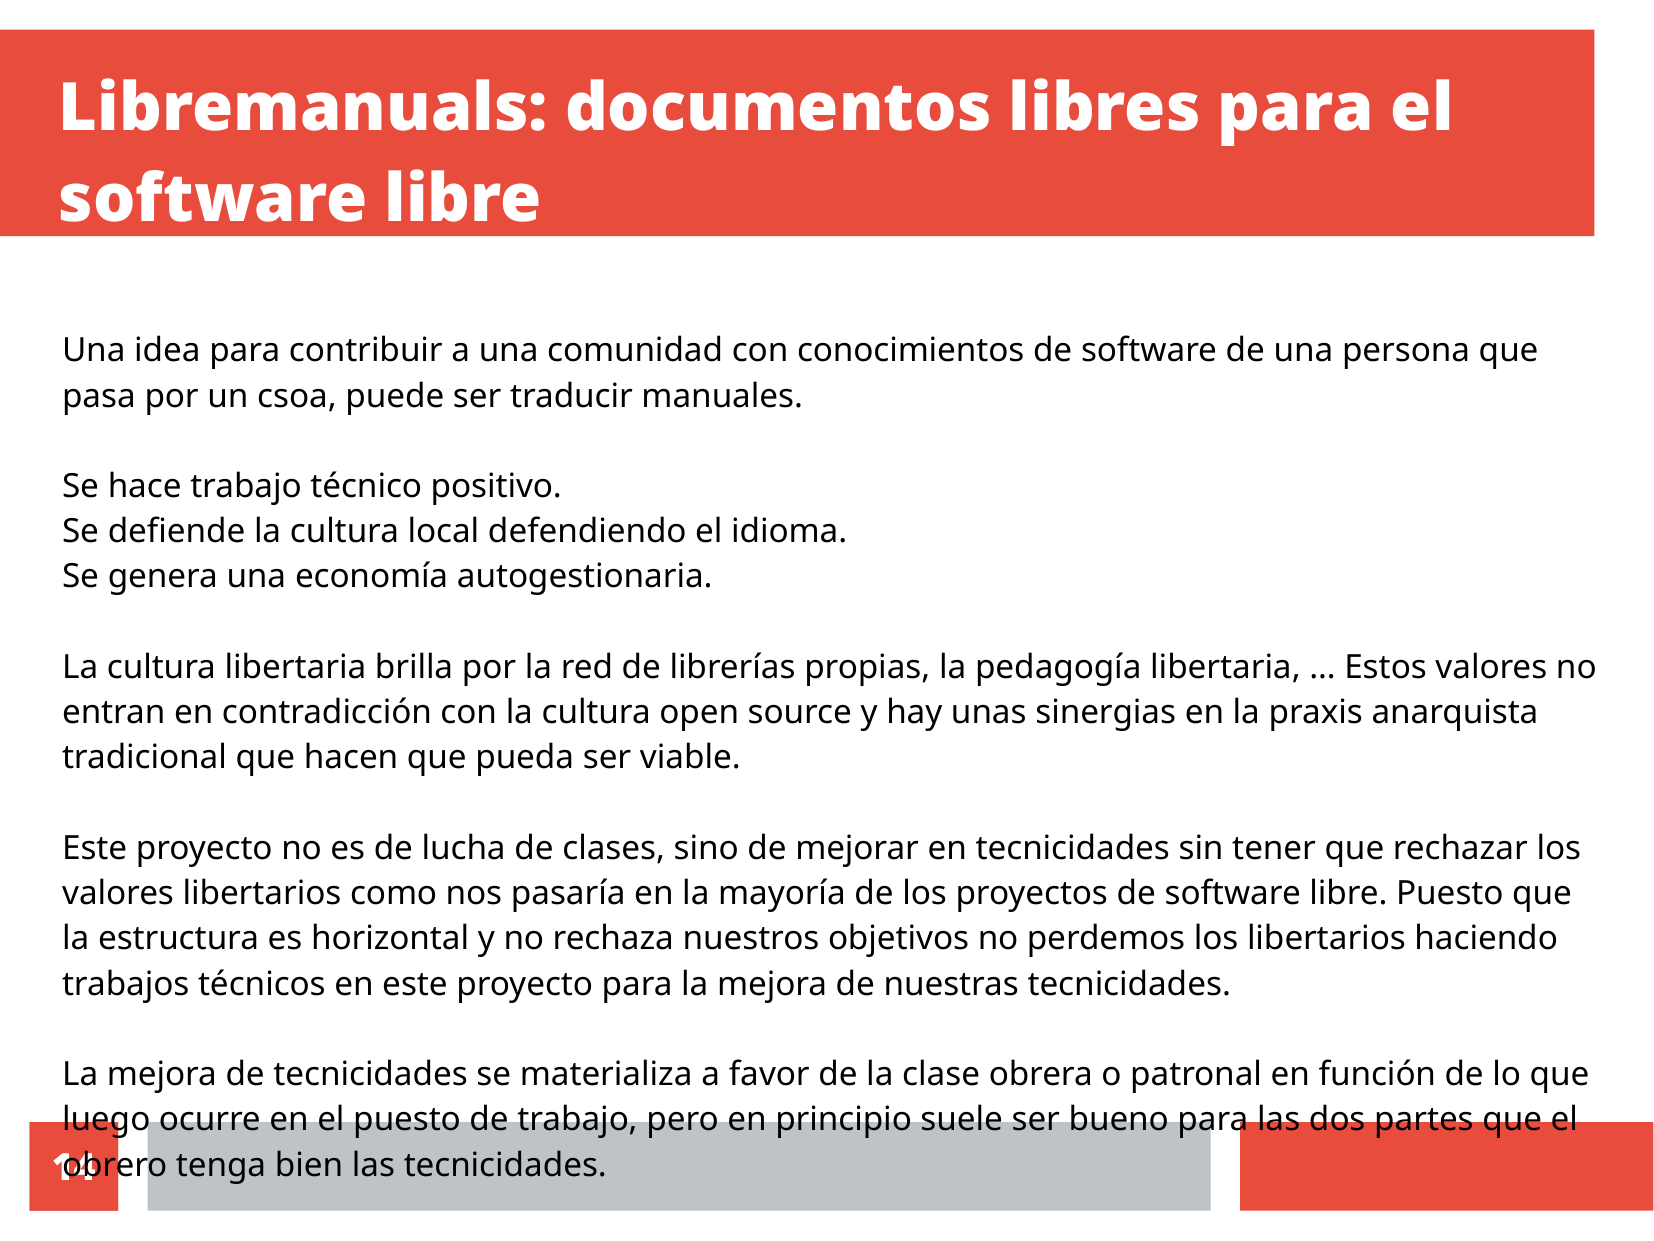

# Libremanuals: documentos libres para el software libre
Una idea para contribuir a una comunidad con conocimientos de software de una persona que pasa por un csoa, puede ser traducir manuales.
Se hace trabajo técnico positivo.
Se defiende la cultura local defendiendo el idioma.
Se genera una economía autogestionaria.
La cultura libertaria brilla por la red de librerías propias, la pedagogía libertaria, … Estos valores no entran en contradicción con la cultura open source y hay unas sinergias en la praxis anarquista tradicional que hacen que pueda ser viable.
Este proyecto no es de lucha de clases, sino de mejorar en tecnicidades sin tener que rechazar los valores libertarios como nos pasaría en la mayoría de los proyectos de software libre. Puesto que la estructura es horizontal y no rechaza nuestros objetivos no perdemos los libertarios haciendo trabajos técnicos en este proyecto para la mejora de nuestras tecnicidades.
La mejora de tecnicidades se materializa a favor de la clase obrera o patronal en función de lo que luego ocurre en el puesto de trabajo, pero en principio suele ser bueno para las dos partes que el obrero tenga bien las tecnicidades.
14